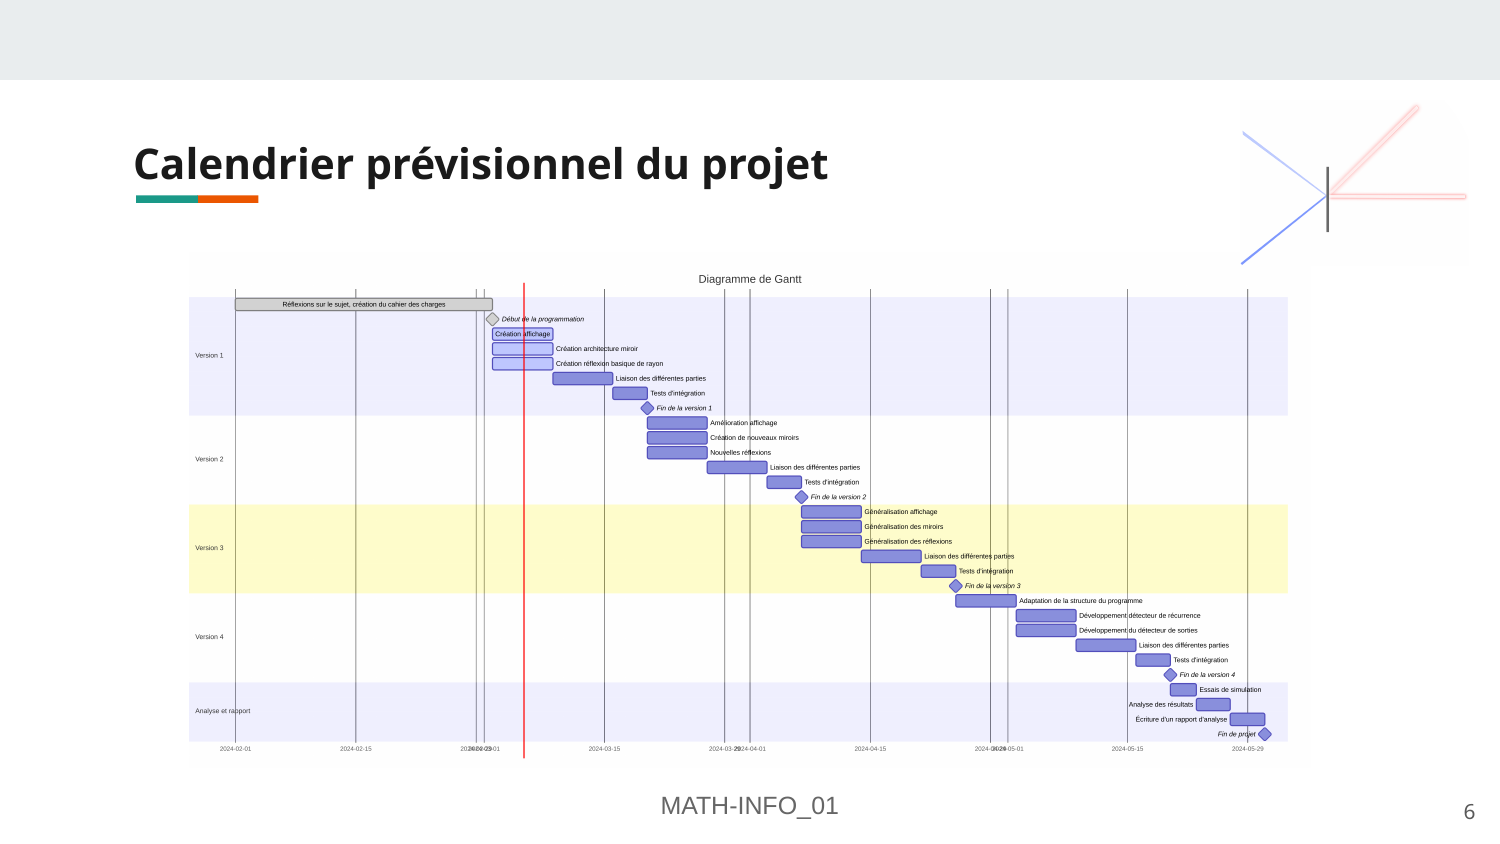

# Calendrier prévisionnel du projet
6
MATH-INFO_01